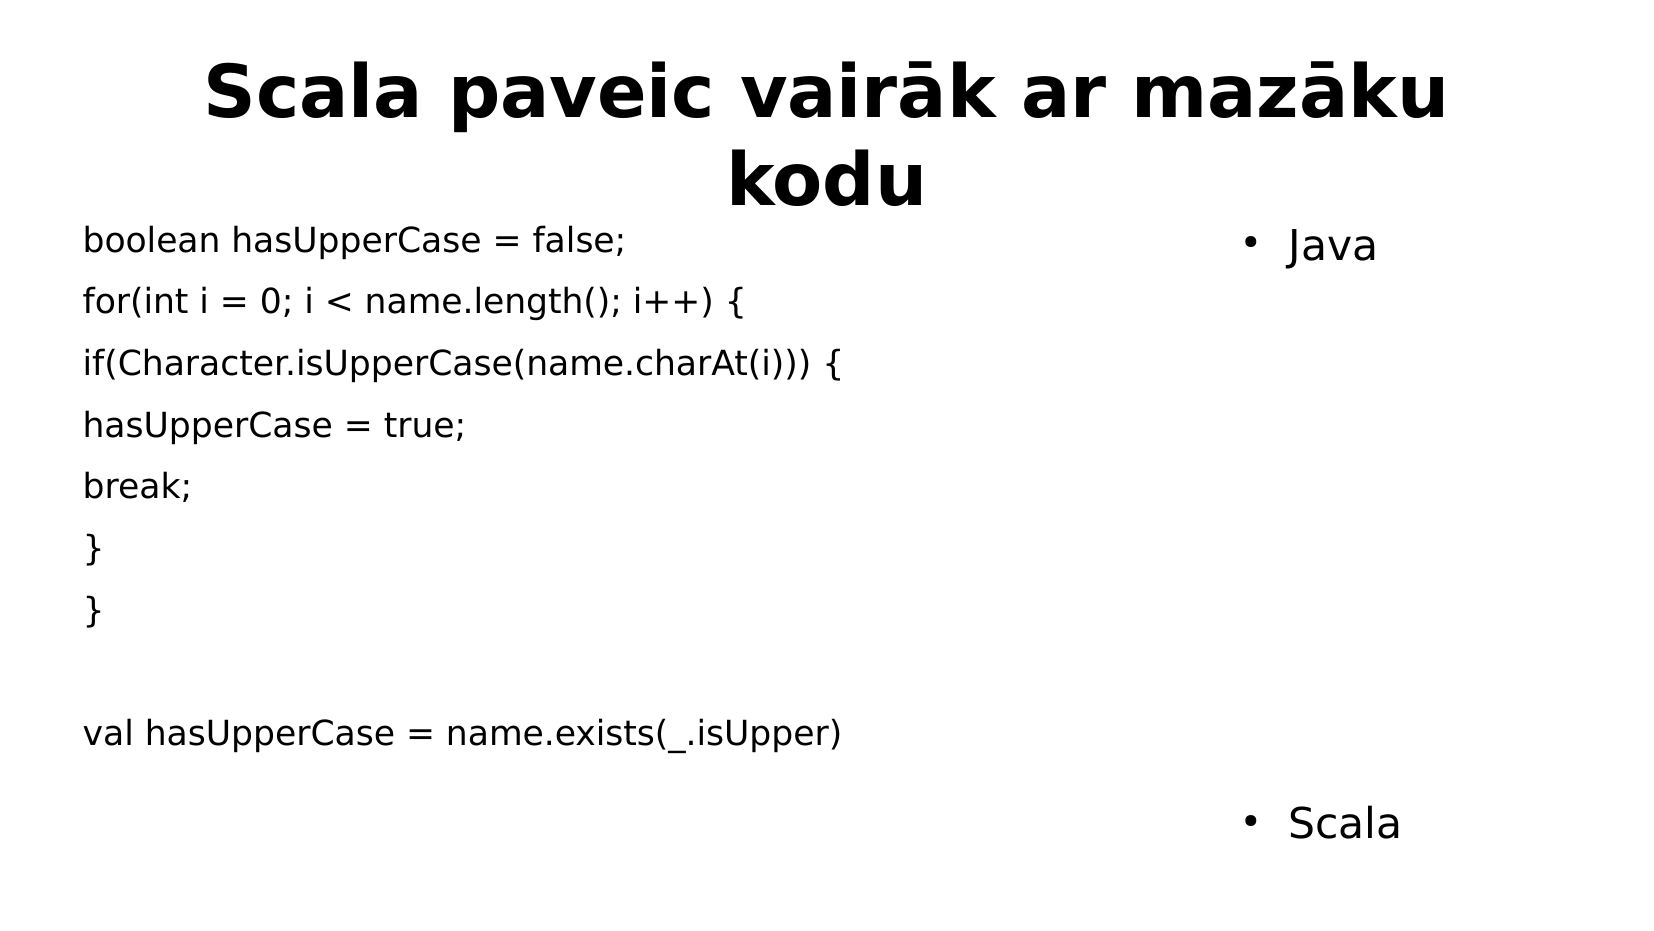

# Scala paveic vairāk ar mazāku kodu
boolean hasUpperCase = false;
for(int i = 0; i < name.length(); i++) {
if(Character.isUpperCase(name.charAt(i))) {
hasUpperCase = true;
break;
}
}
val hasUpperCase = name.exists(_.isUpper)
Java
Scala